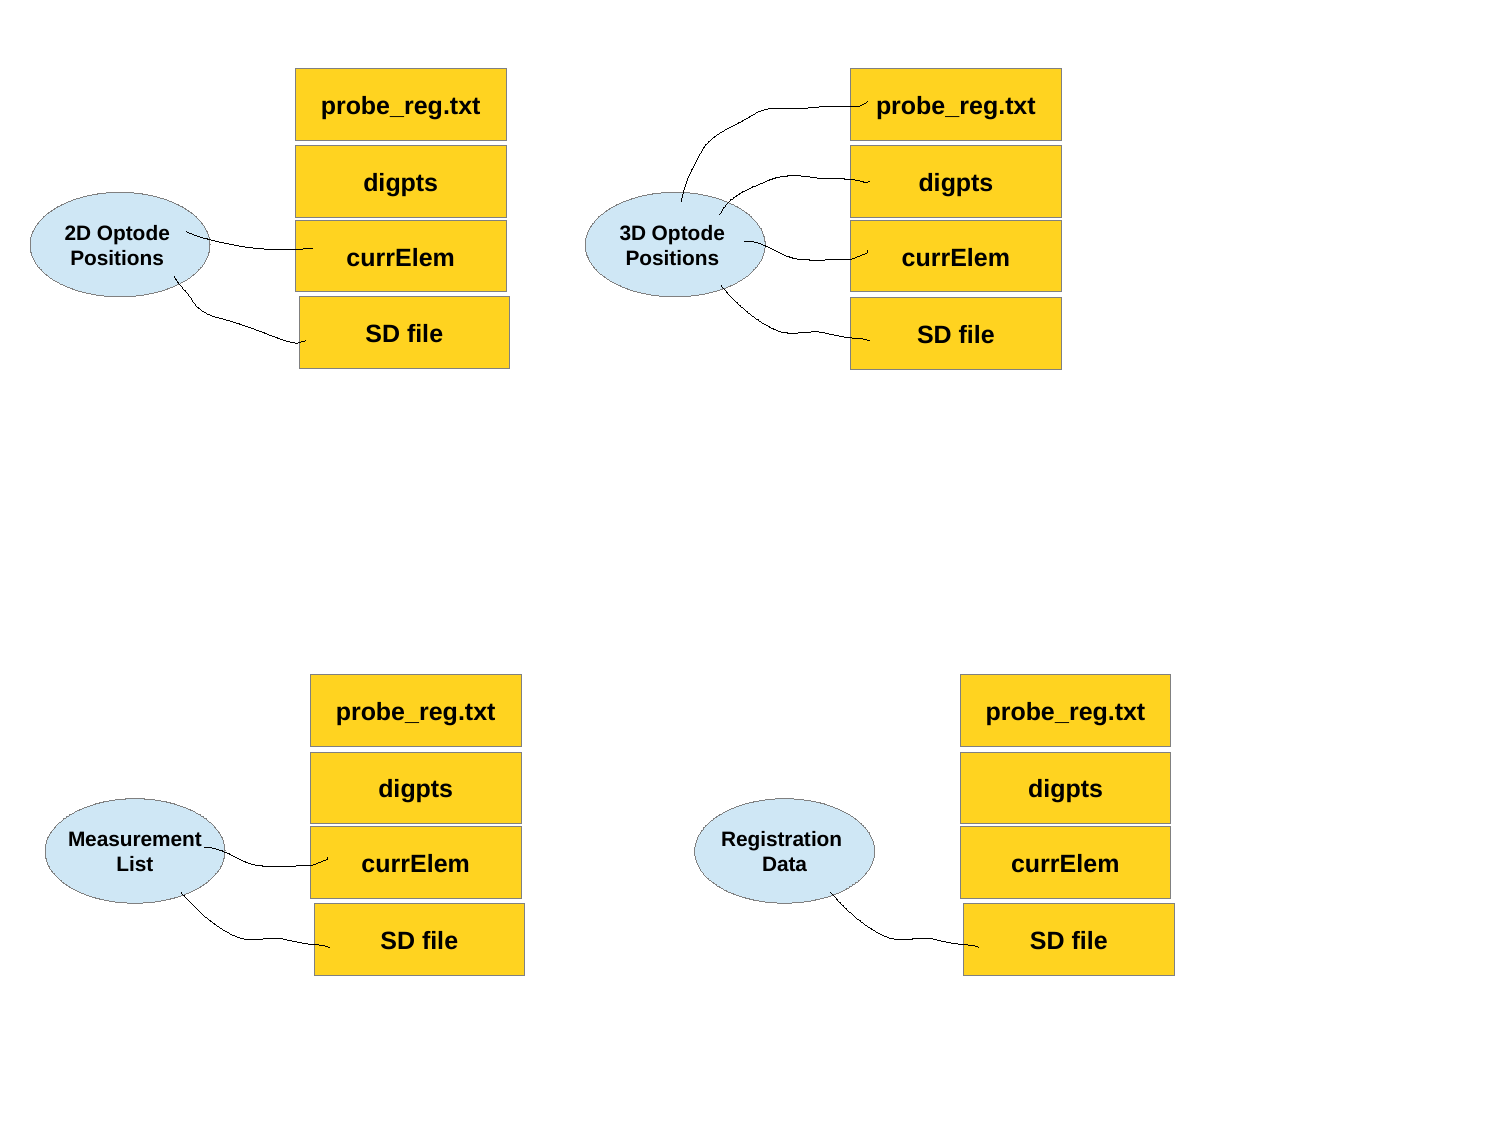

probe_reg.txt
probe_reg.txt
digpts
digpts
2D Optode
Positions
3D Optode
Positions
currElem
currElem
SD file
SD file
probe_reg.txt
probe_reg.txt
digpts
digpts
Measurement
List
Registration
Data
currElem
currElem
SD file
SD file